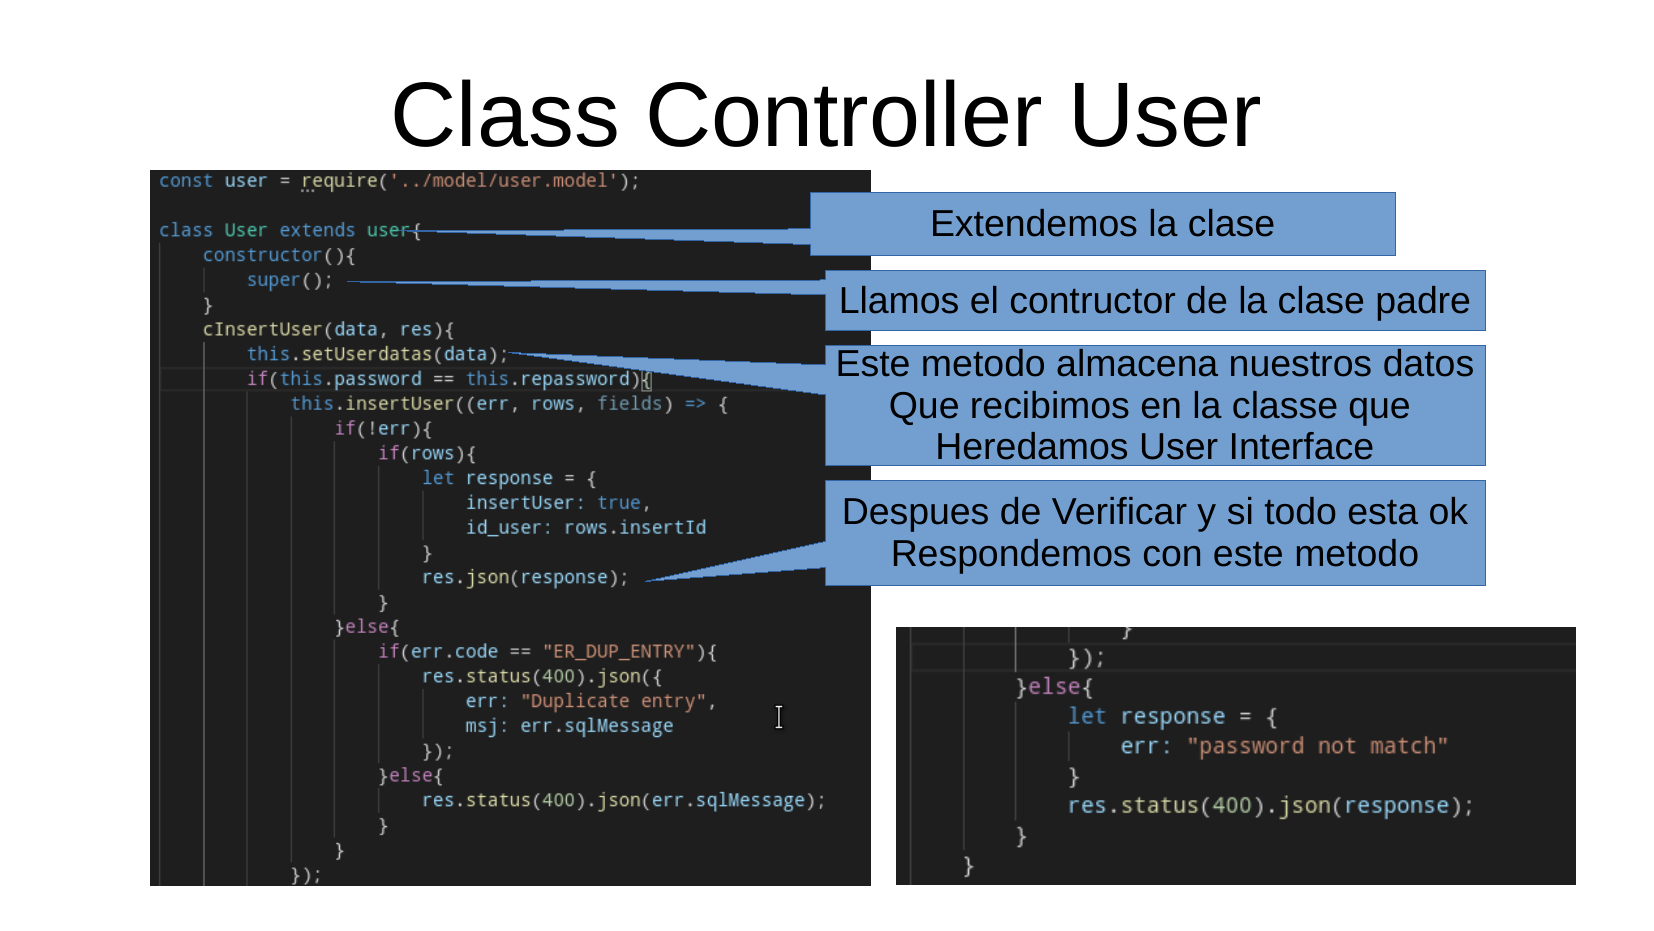

# Class Controller User
Extendemos la clase
Llamos el contructor de la clase padre
Este metodo almacena nuestros datos
Que recibimos en la classe que
Heredamos User Interface
Despues de Verificar y si todo esta ok
Respondemos con este metodo